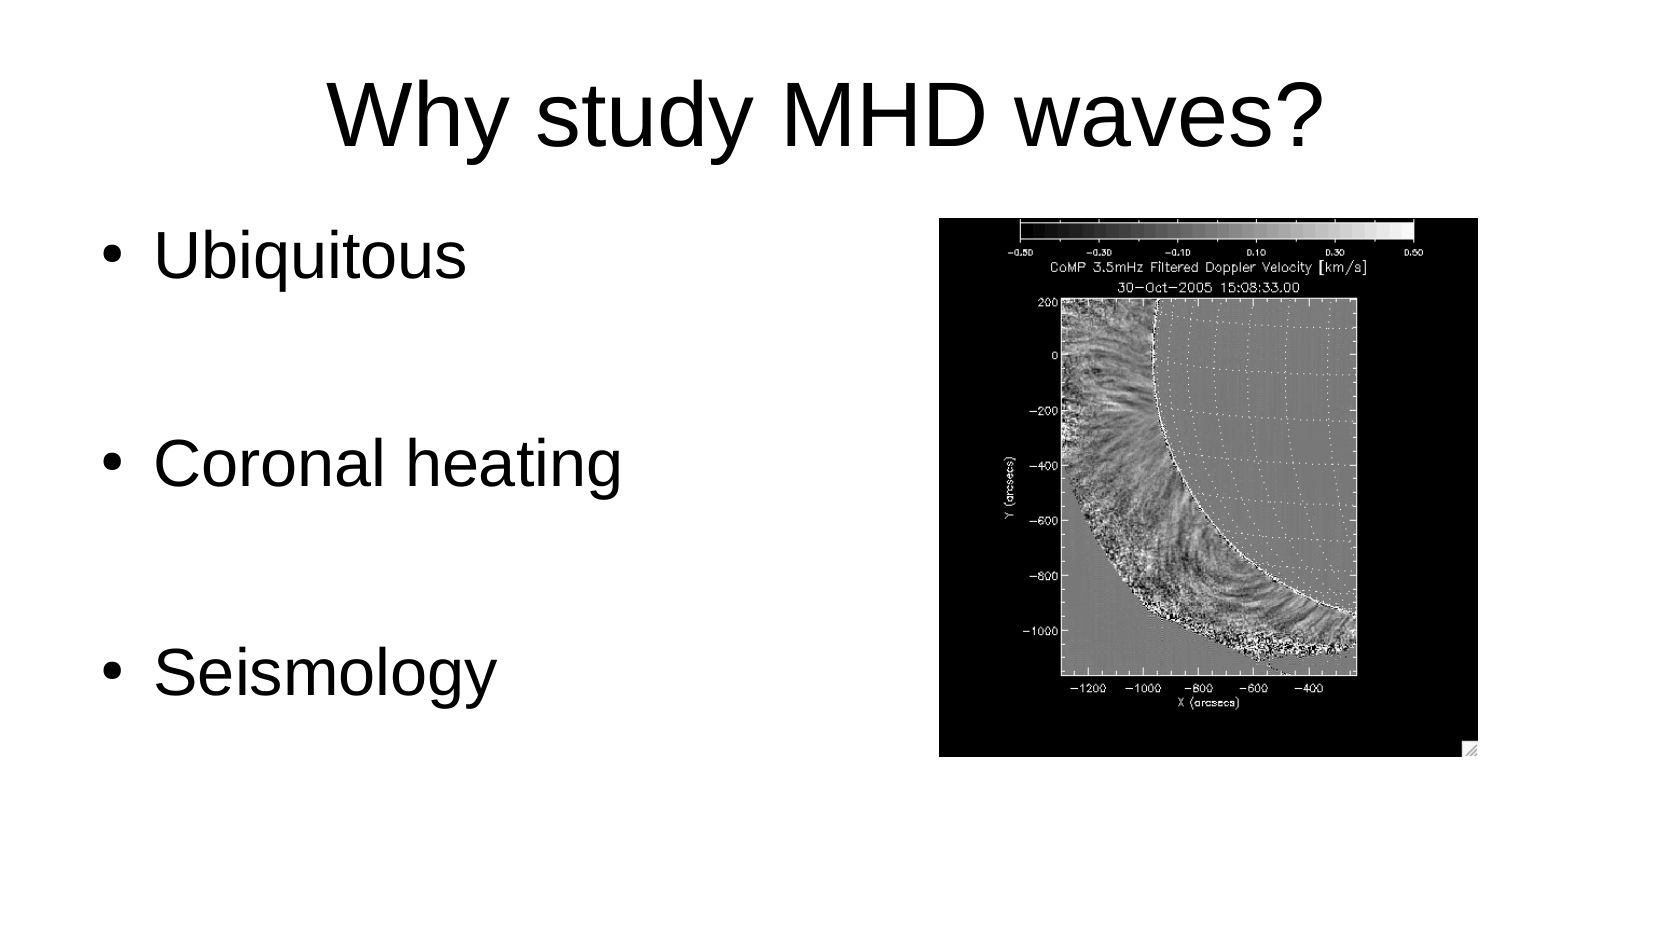

# Why study MHD waves?
Ubiquitous
Coronal heating
Seismology